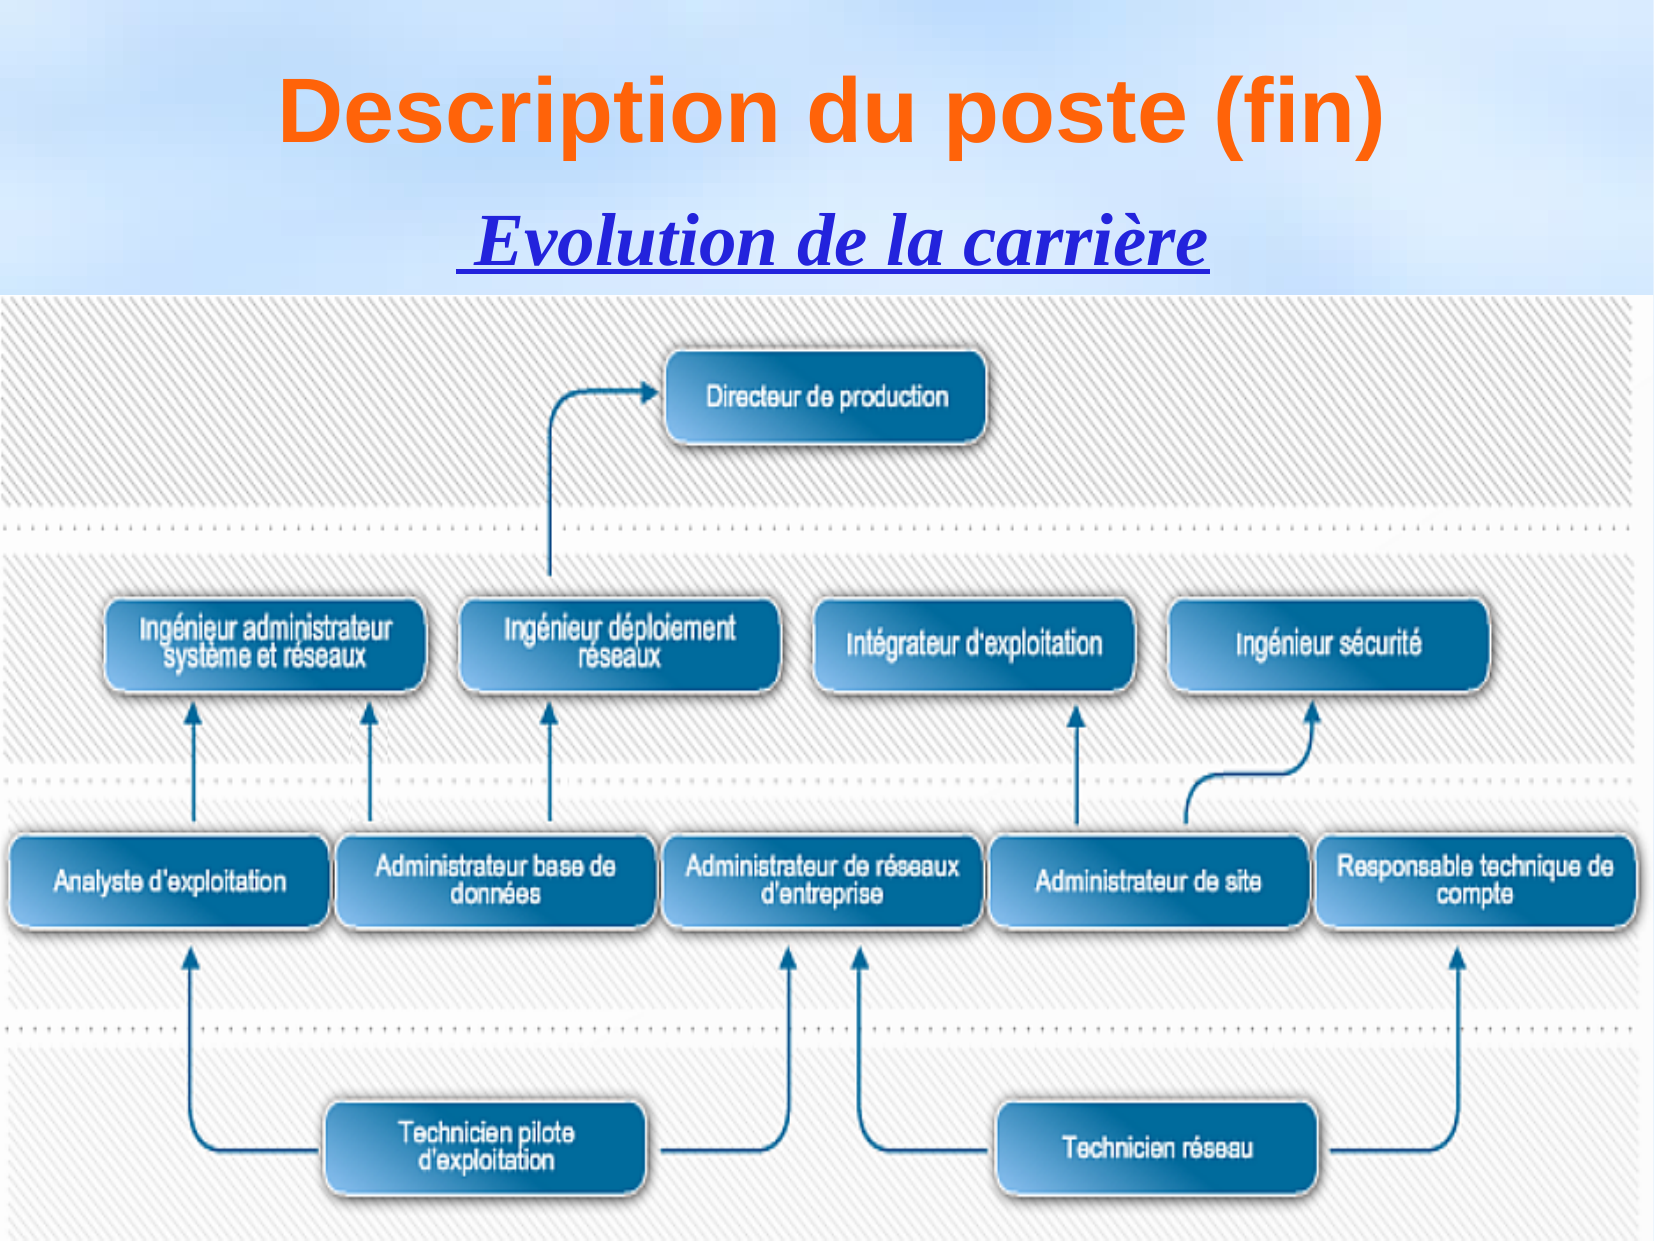

# Description du poste (fin)
 Evolution de la carrière